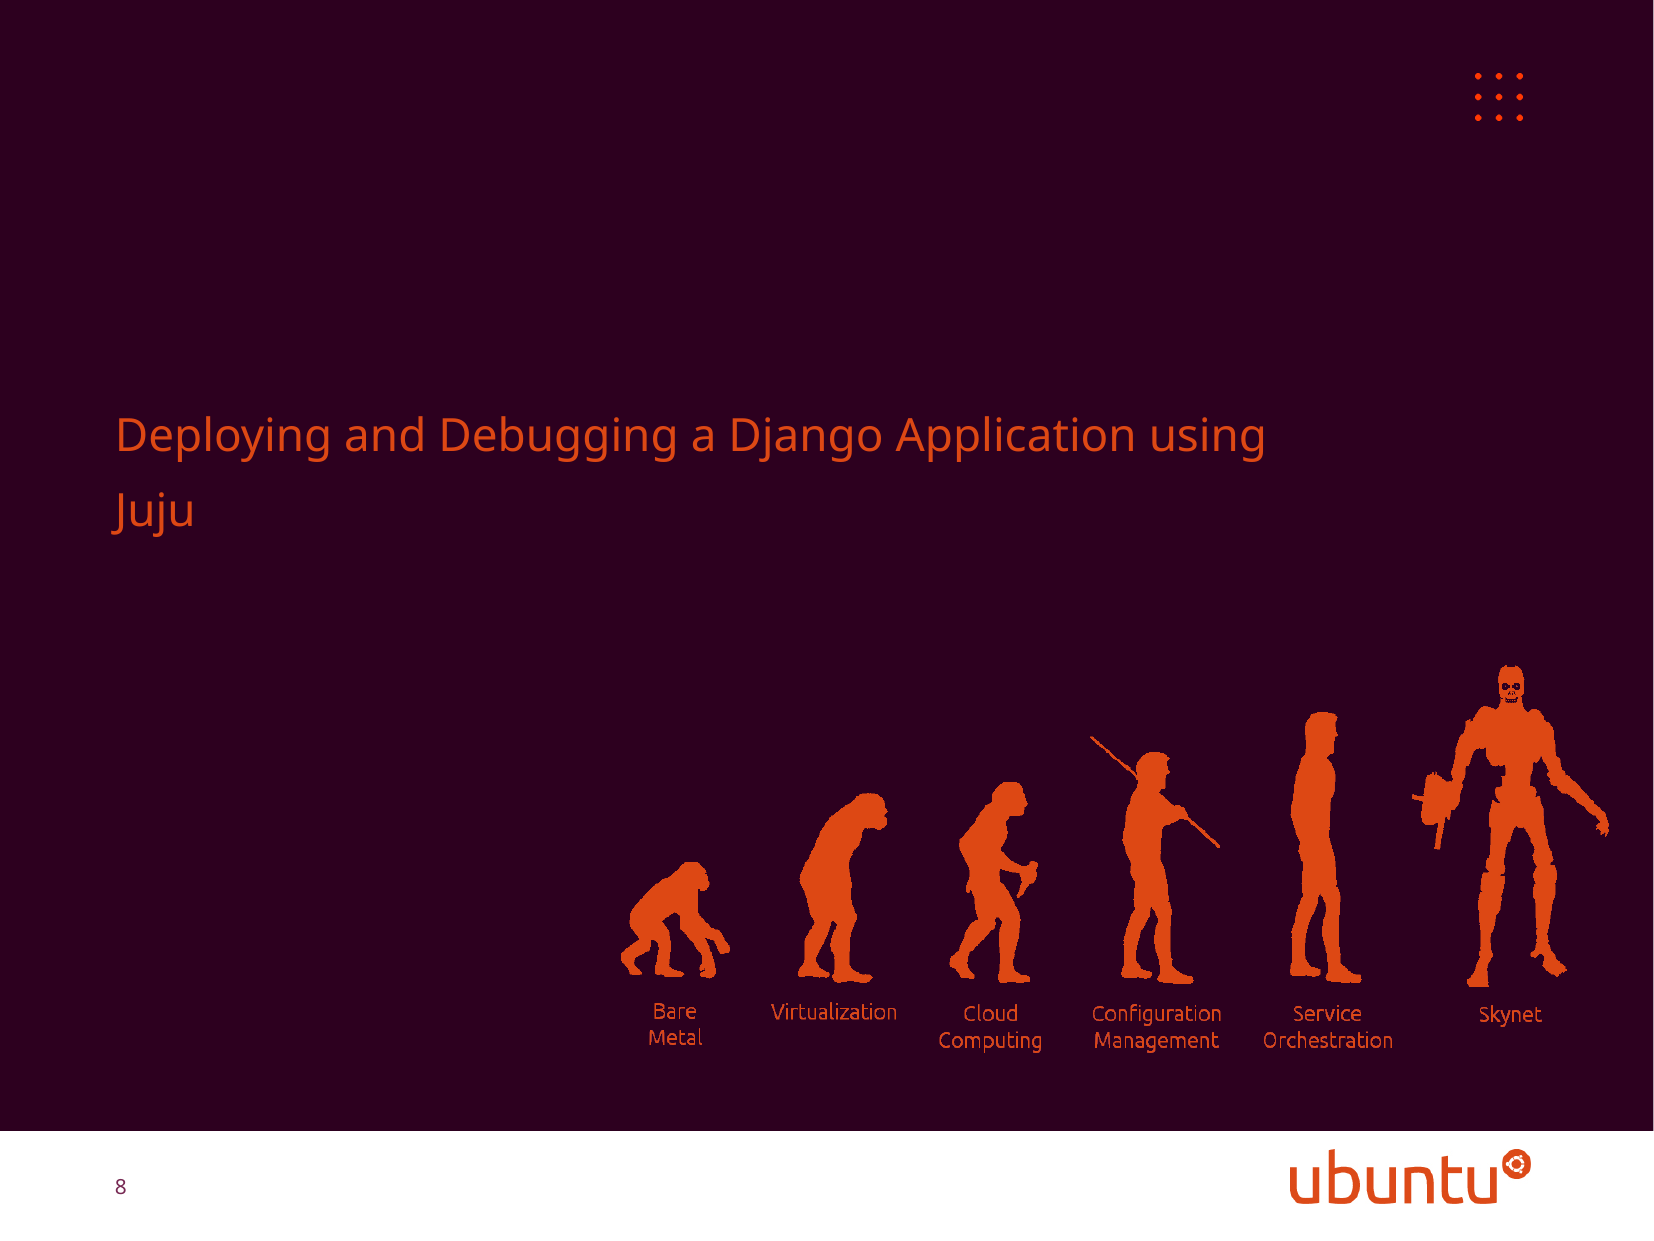

# Deploying and Debugging a Django Application using Juju